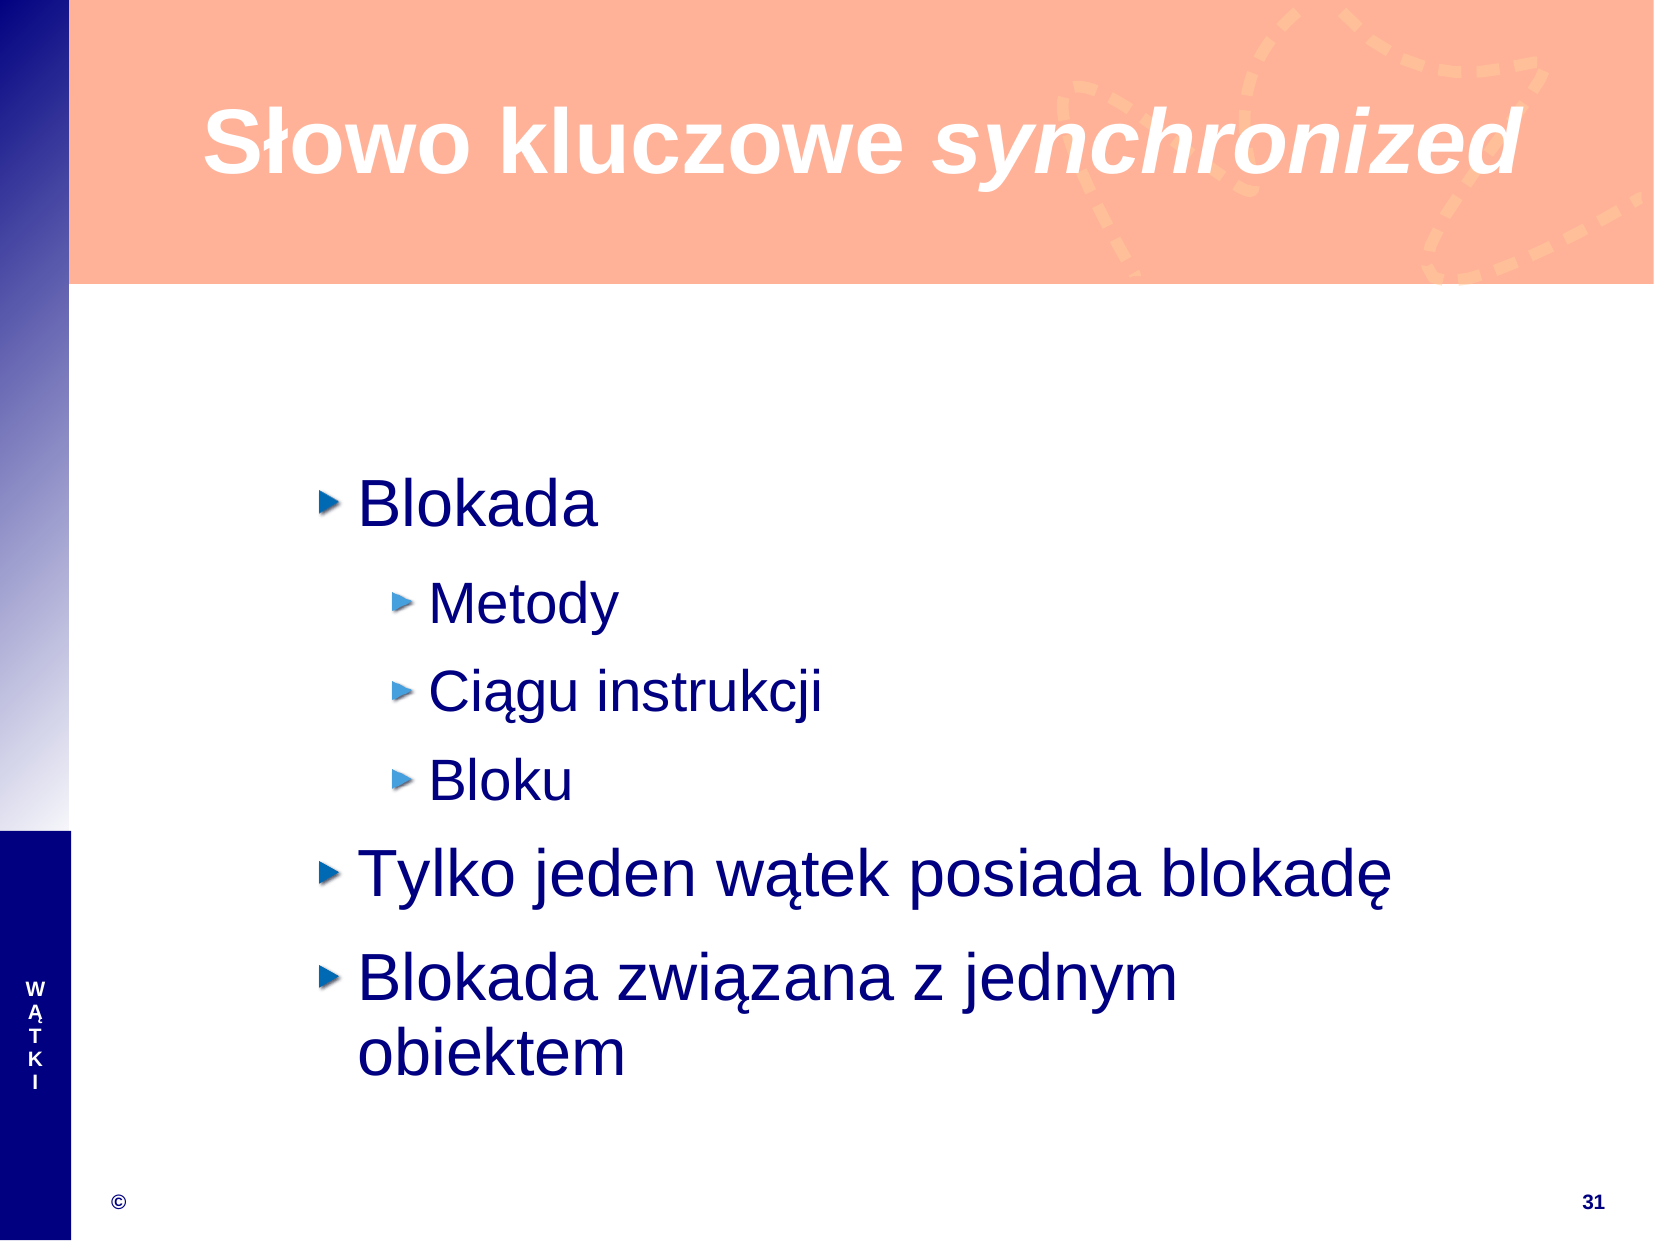

Słowo kluczowe synchronized
# Blokada
Metody
Ciągu instrukcji
Bloku
Tylko jeden wątek posiada blokadę
Blokada związana z jednym obiektem
W
Ą
T
K
I